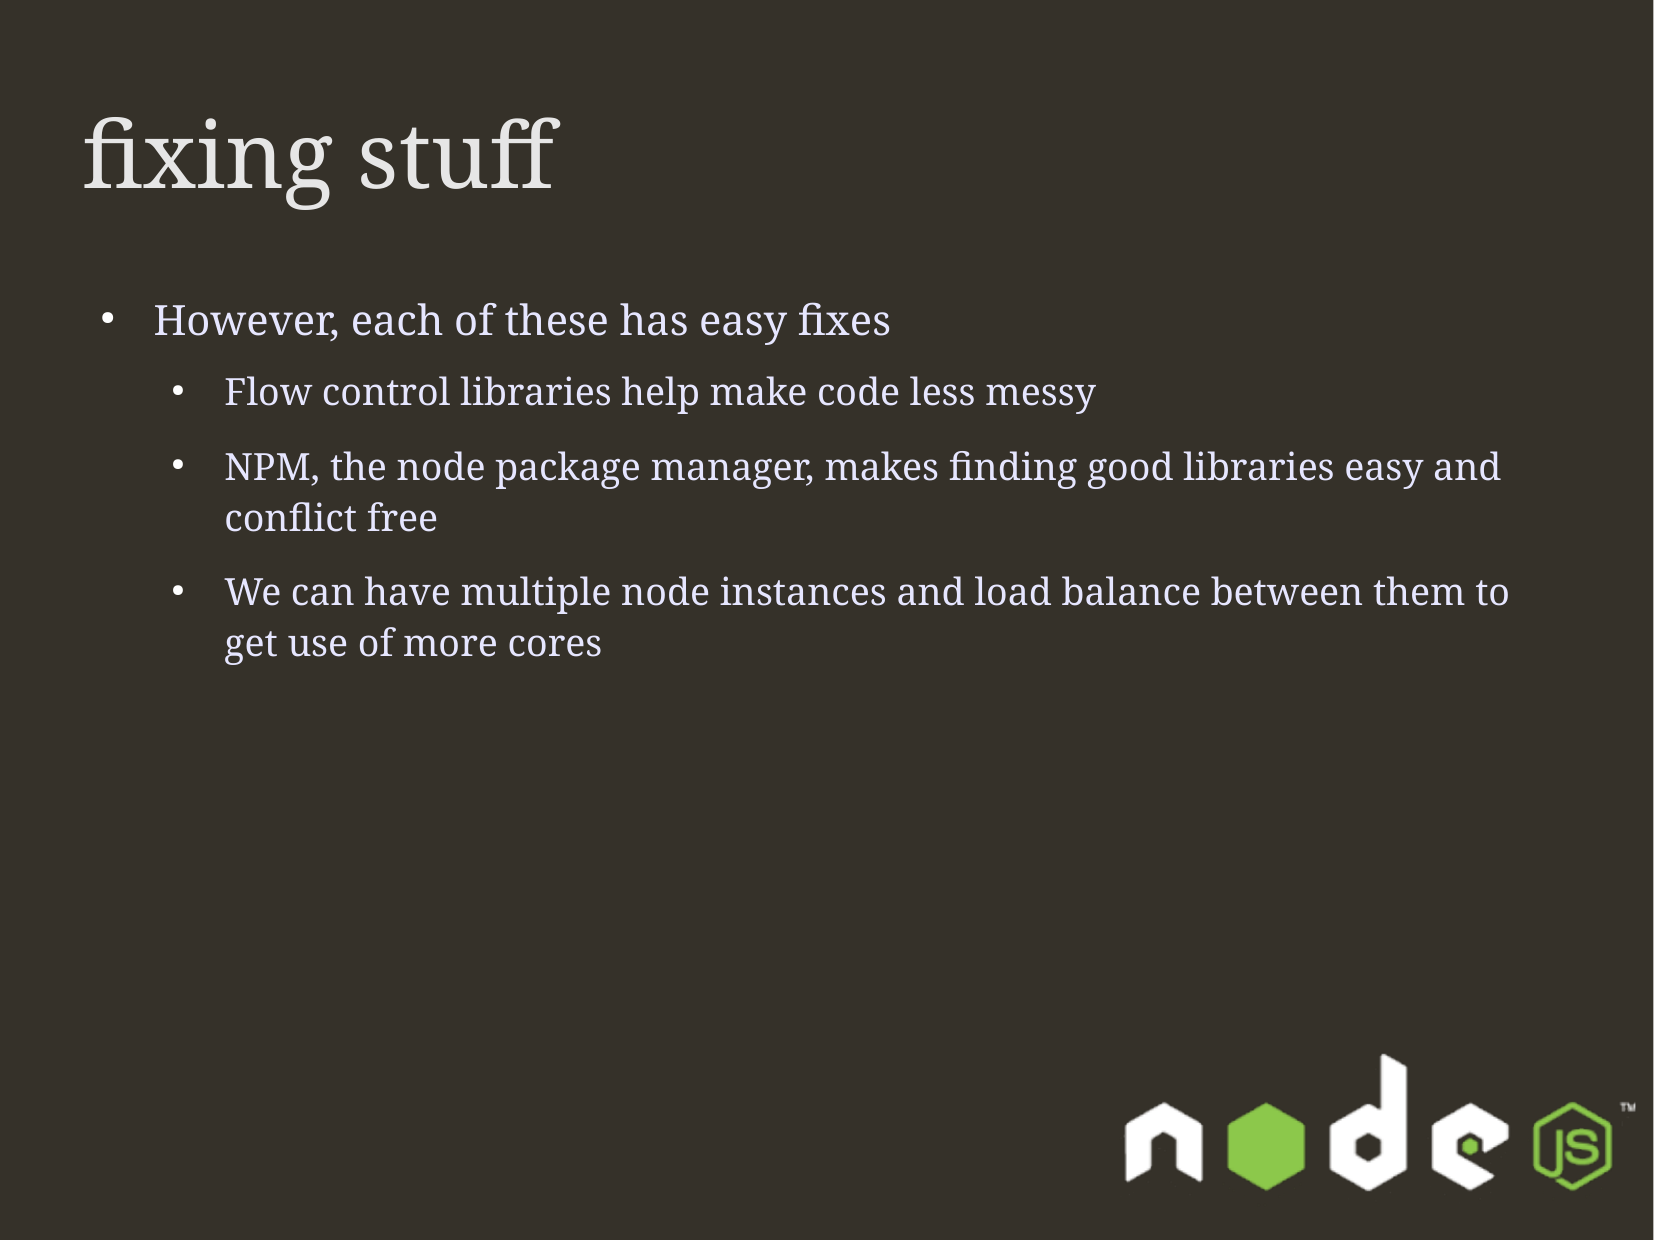

# fixing stuff
However, each of these has easy fixes
Flow control libraries help make code less messy
NPM, the node package manager, makes finding good libraries easy and conflict free
We can have multiple node instances and load balance between them to get use of more cores